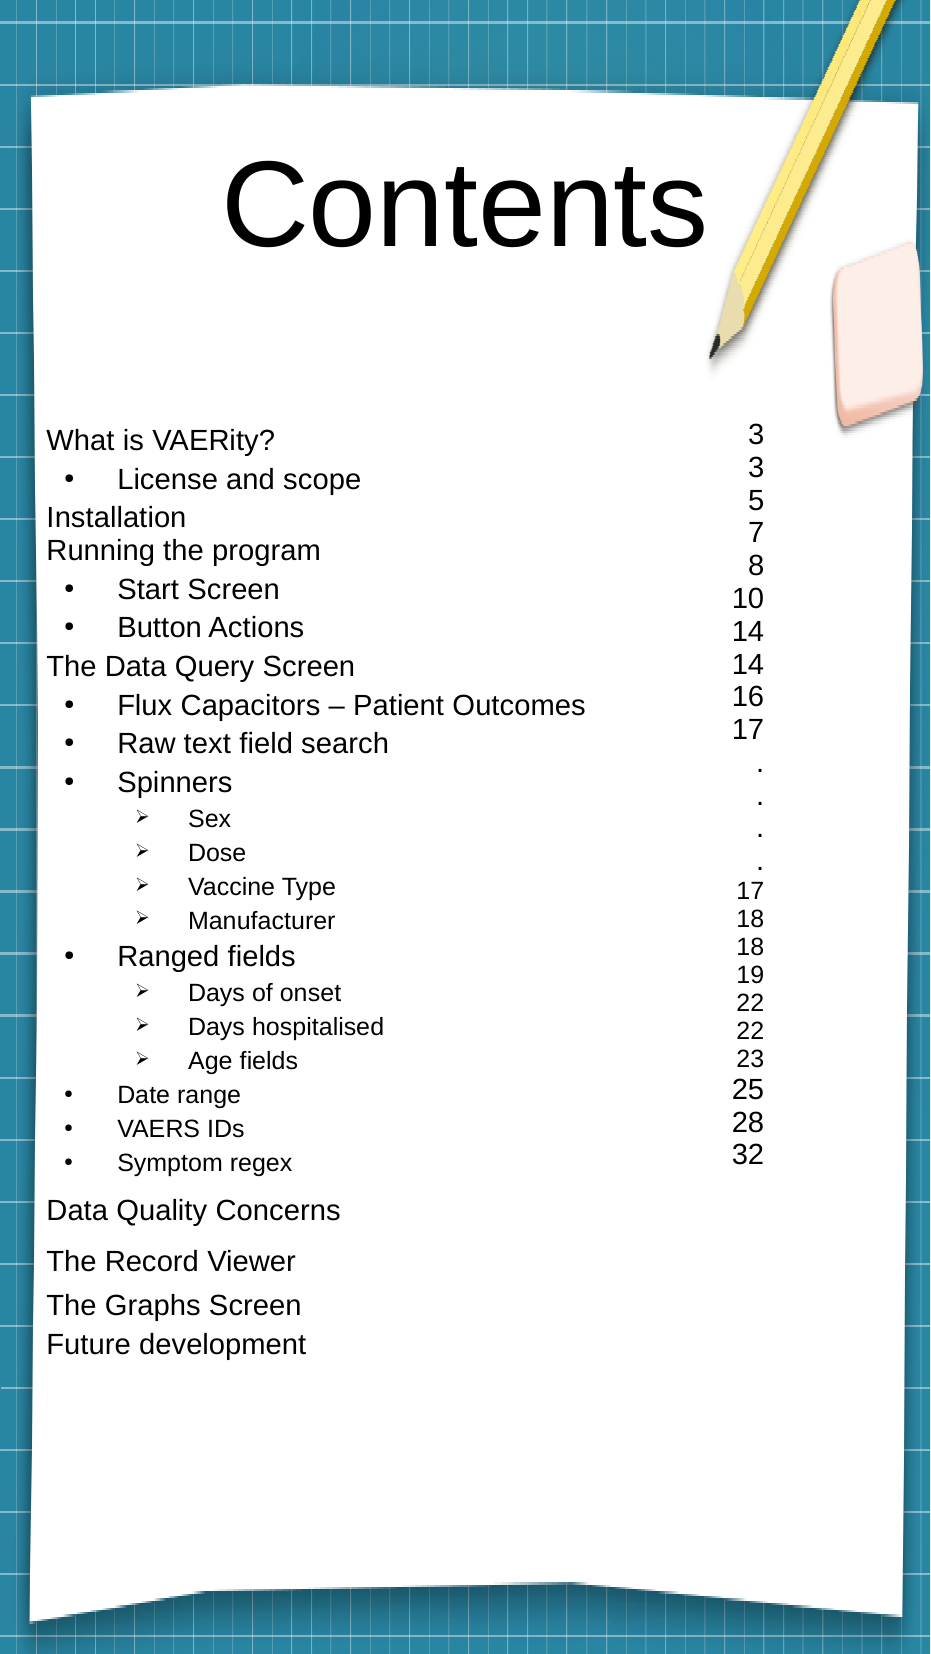

# Contents
3
3
5
7
8
10
14
14
16
17
.
.
.
.
17
18
18
19
22
22
23
25
28
32
What is VAERity?
License and scope
Installation
Running the program
Start Screen
Button Actions
The Data Query Screen
Flux Capacitors – Patient Outcomes
Raw text field search
Spinners
Sex
Dose
Vaccine Type
Manufacturer
Ranged fields
Days of onset
Days hospitalised
Age fields
Date range
VAERS IDs
Symptom regex
Data Quality Concerns
The Record Viewer
The Graphs Screen
Future development